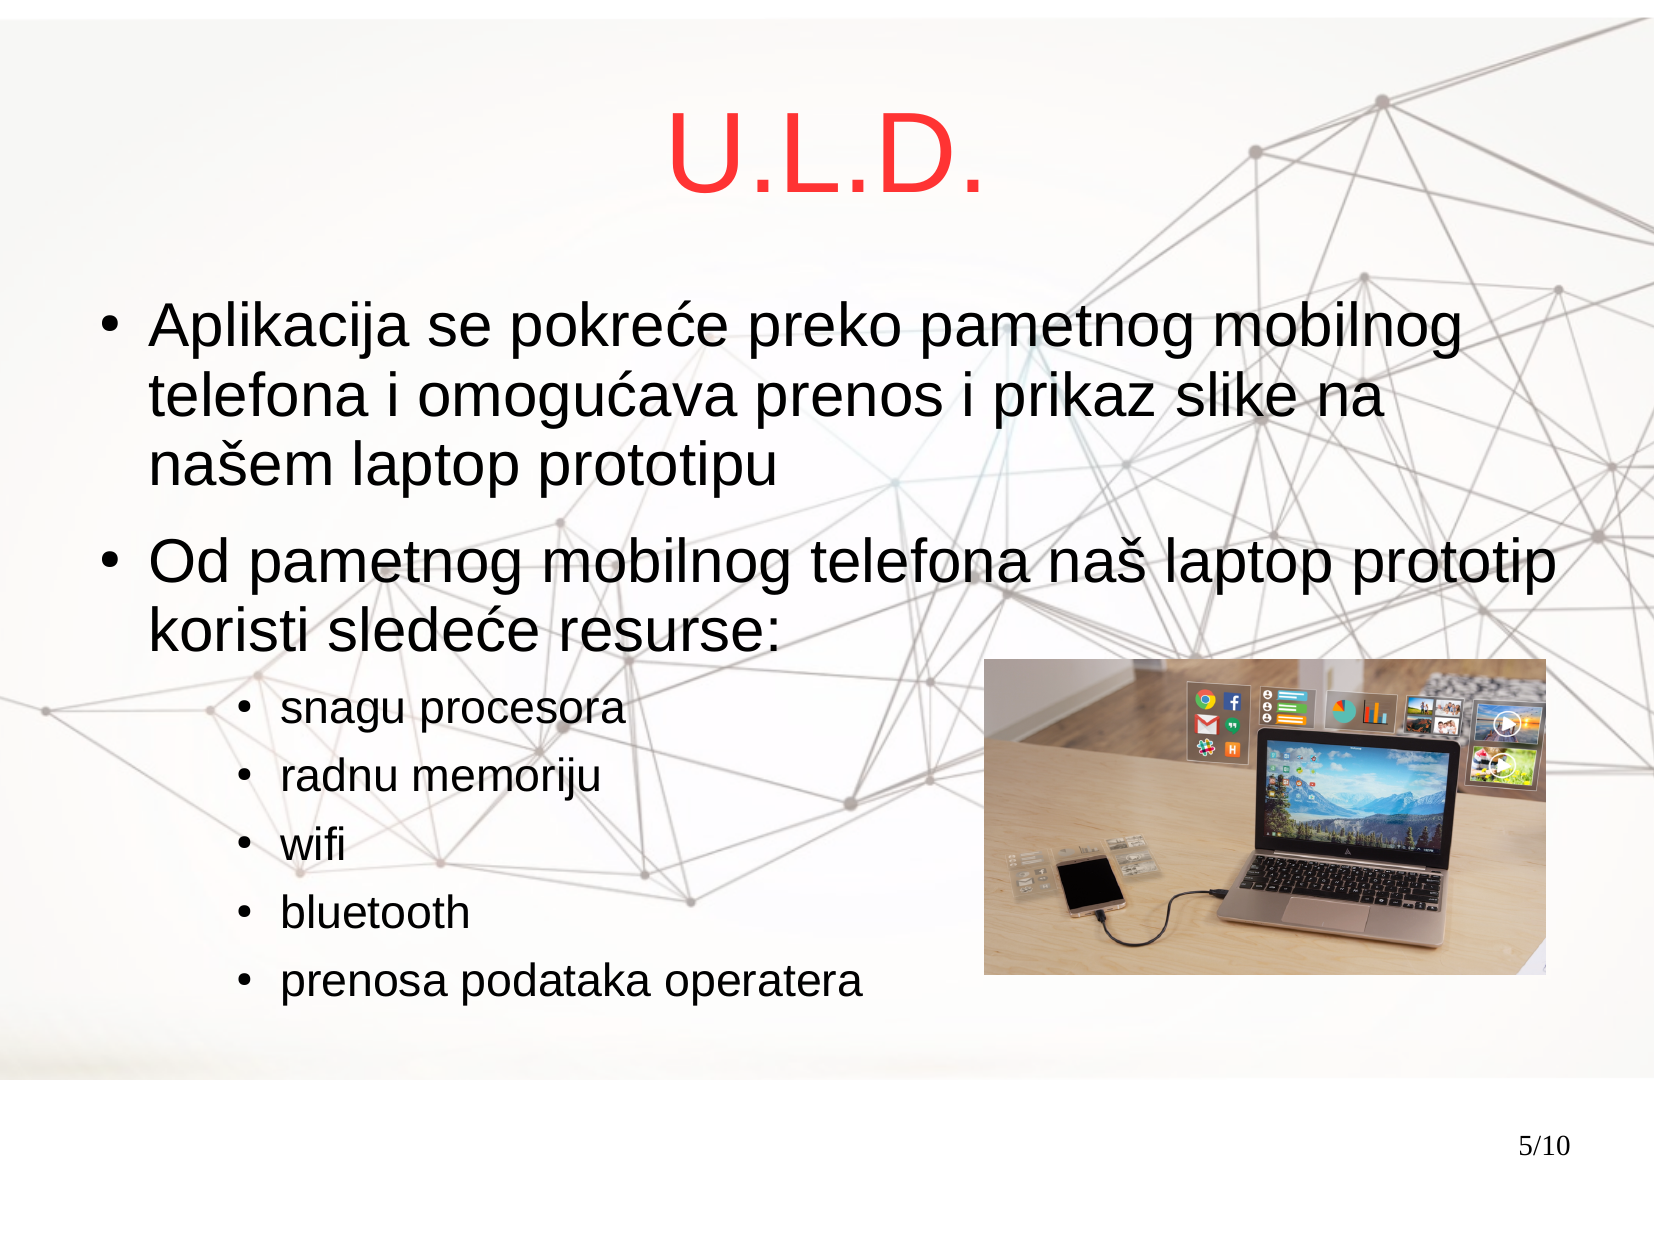

# U.L.D.
Aplikacija se pokreće preko pametnog mobilnog telefona i omogućava prenos i prikaz slike na našem laptop prototipu
Od pametnog mobilnog telefona naš laptop prototip koristi sledeće resurse:
snagu procesora
radnu memoriju
wifi
bluetooth
prenosa podataka operatera
5